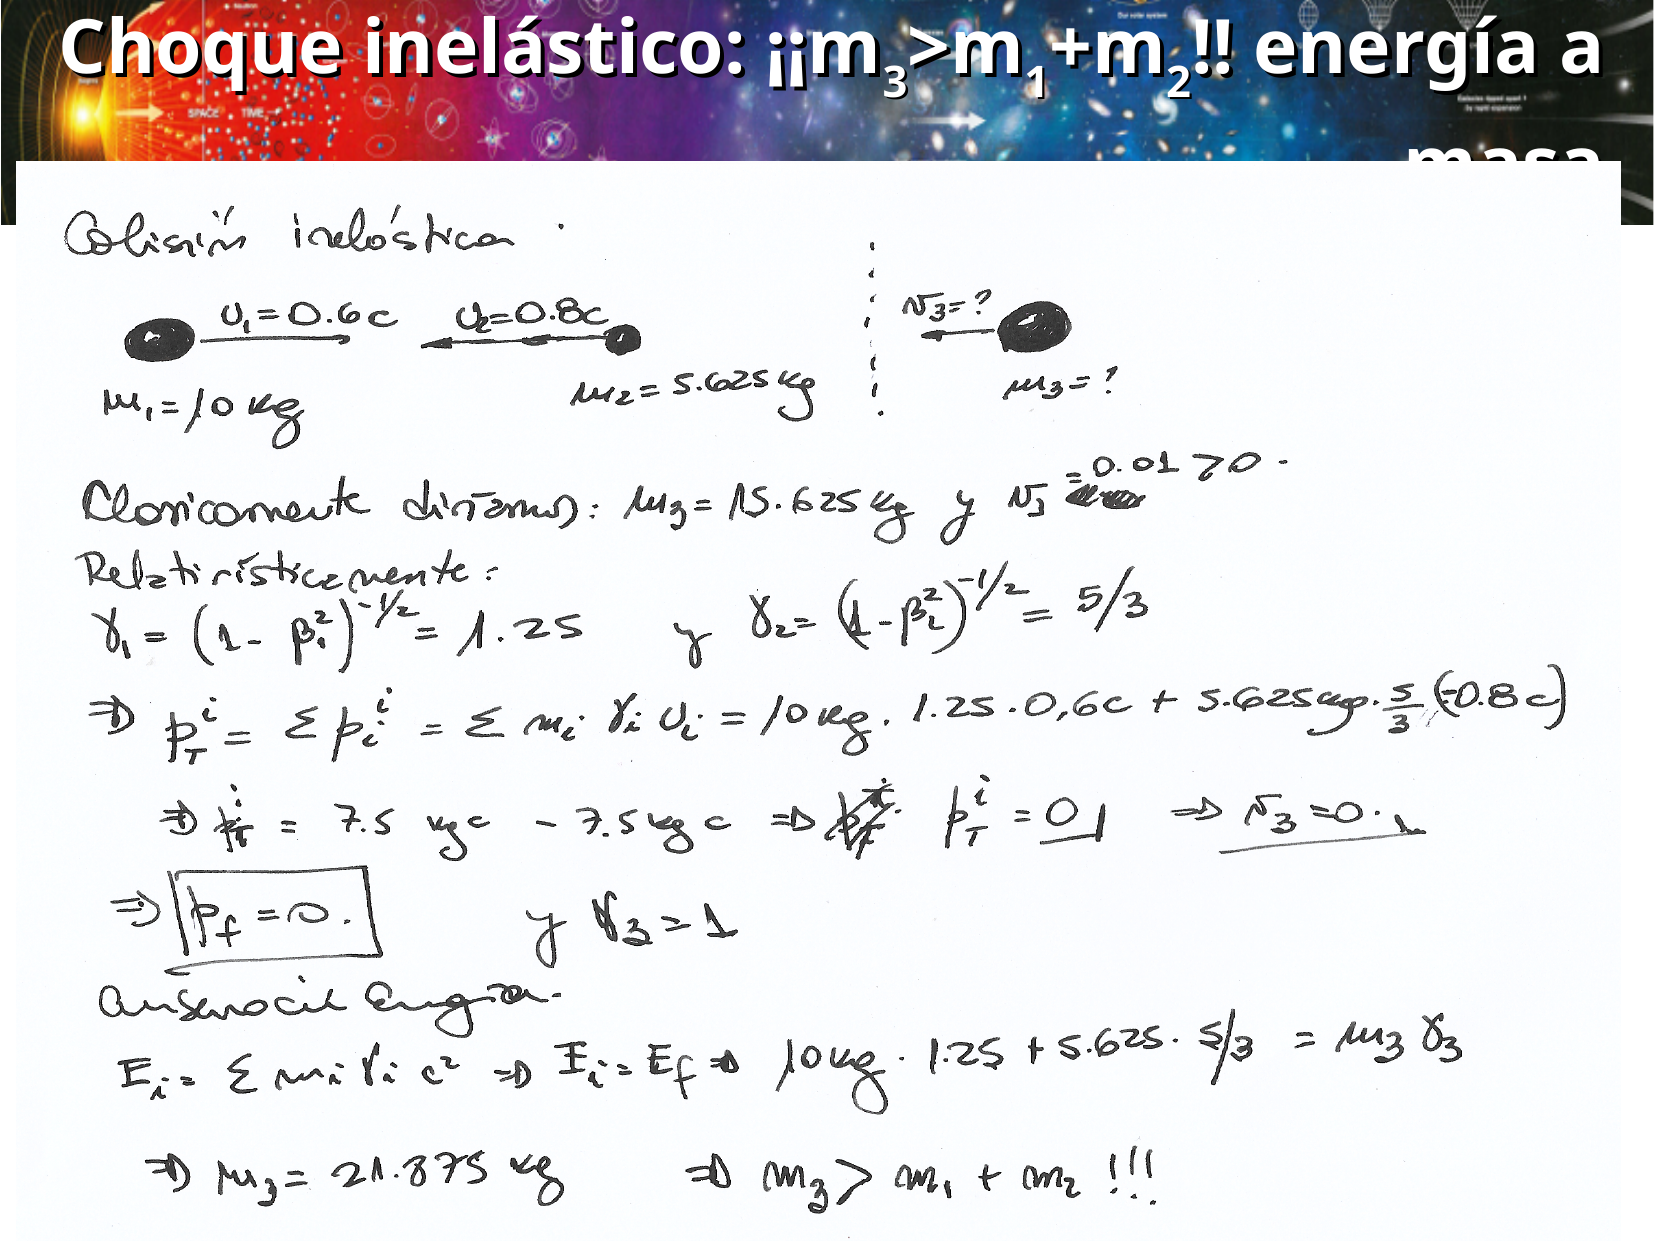

# Choque inelástico: ¡¡m3>m1+m2!! energía a masa
Sep 12, 2017
H. Asorey - IPAC 2017 - 05
23